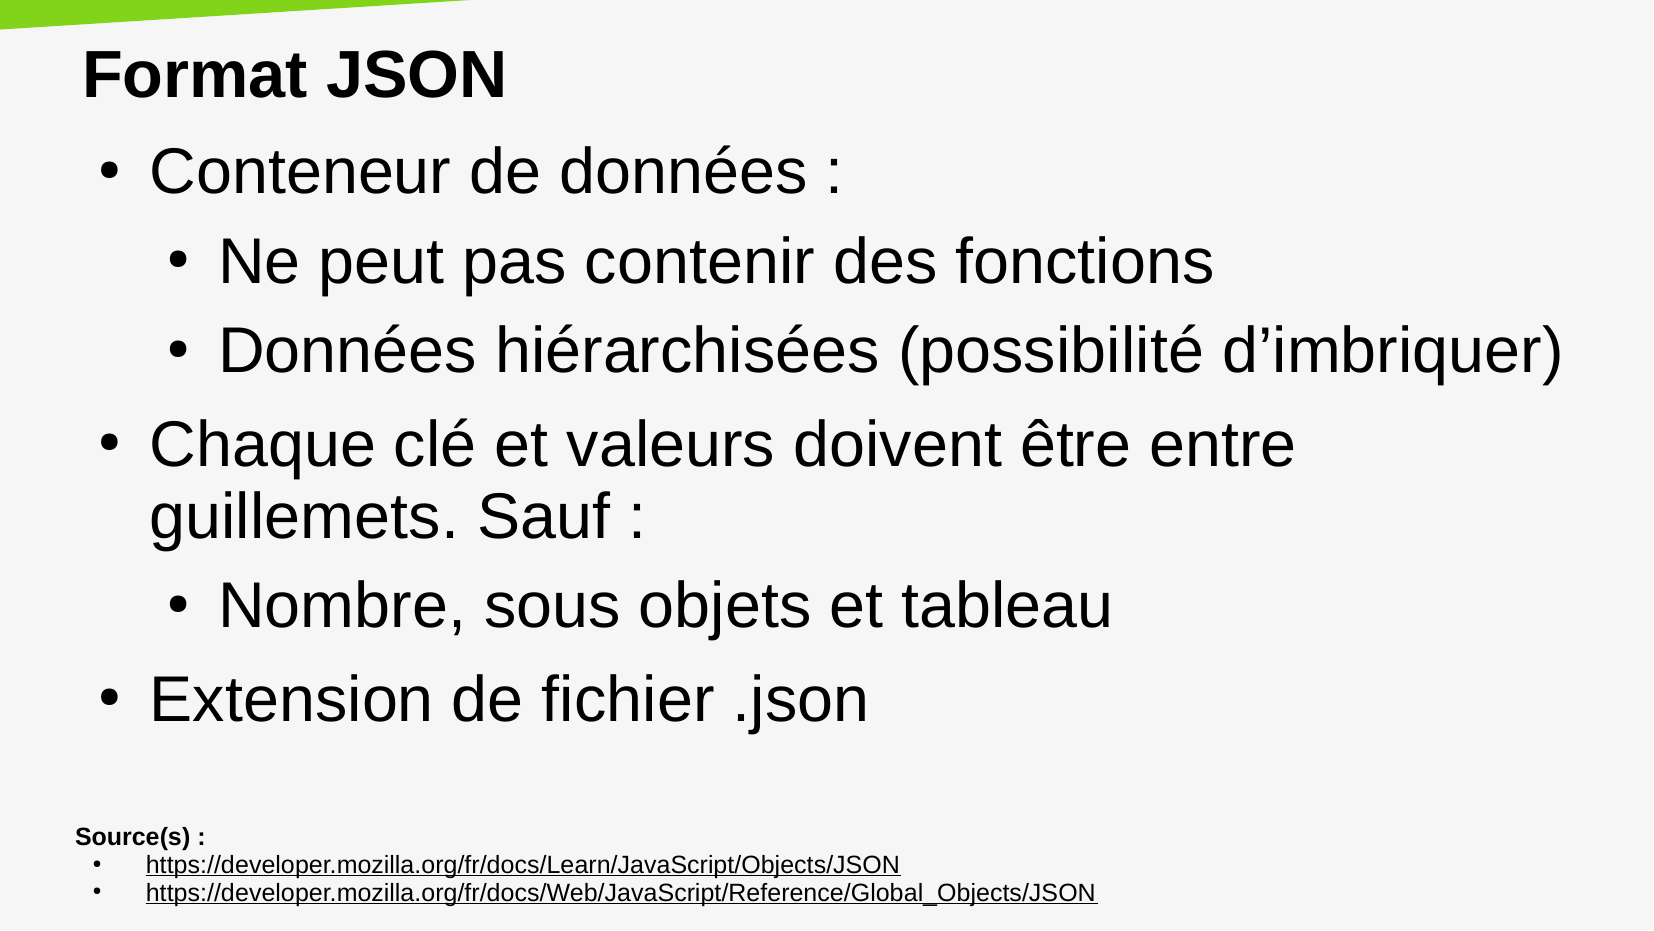

# Format JSON
Conteneur de données :
Ne peut pas contenir des fonctions
Données hiérarchisées (possibilité d’imbriquer)
Chaque clé et valeurs doivent être entre guillemets. Sauf :
Nombre, sous objets et tableau
Extension de fichier .json
Source(s) :
https://developer.mozilla.org/fr/docs/Learn/JavaScript/Objects/JSON
https://developer.mozilla.org/fr/docs/Web/JavaScript/Reference/Global_Objects/JSON